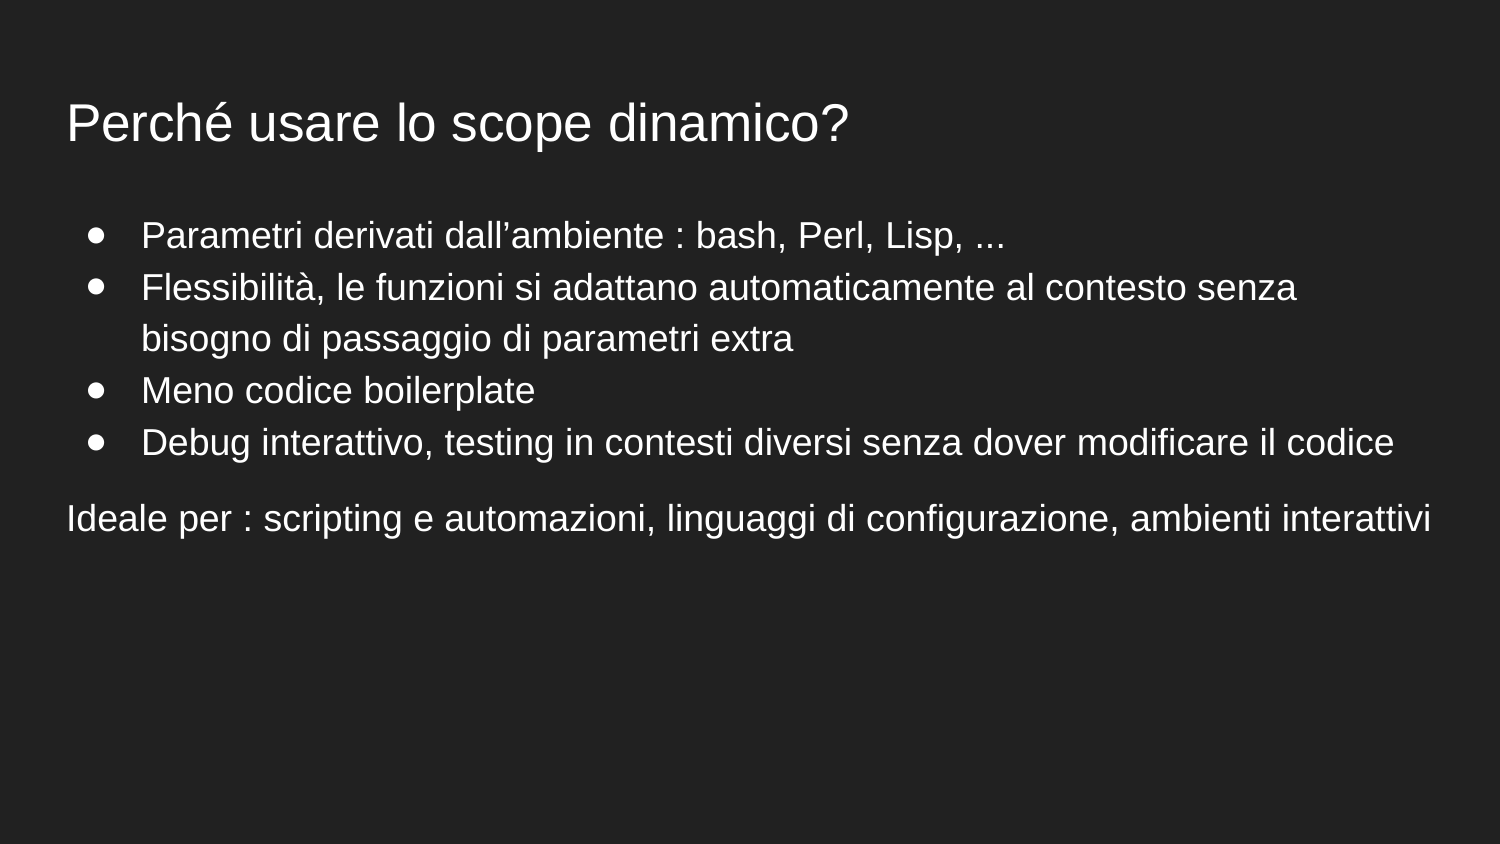

# Perché usare lo scope dinamico?
Parametri derivati dall’ambiente : bash, Perl, Lisp, ...
Flessibilità, le funzioni si adattano automaticamente al contesto senza bisogno di passaggio di parametri extra
Meno codice boilerplate
Debug interattivo, testing in contesti diversi senza dover modificare il codice
Ideale per : scripting e automazioni, linguaggi di configurazione, ambienti interattivi